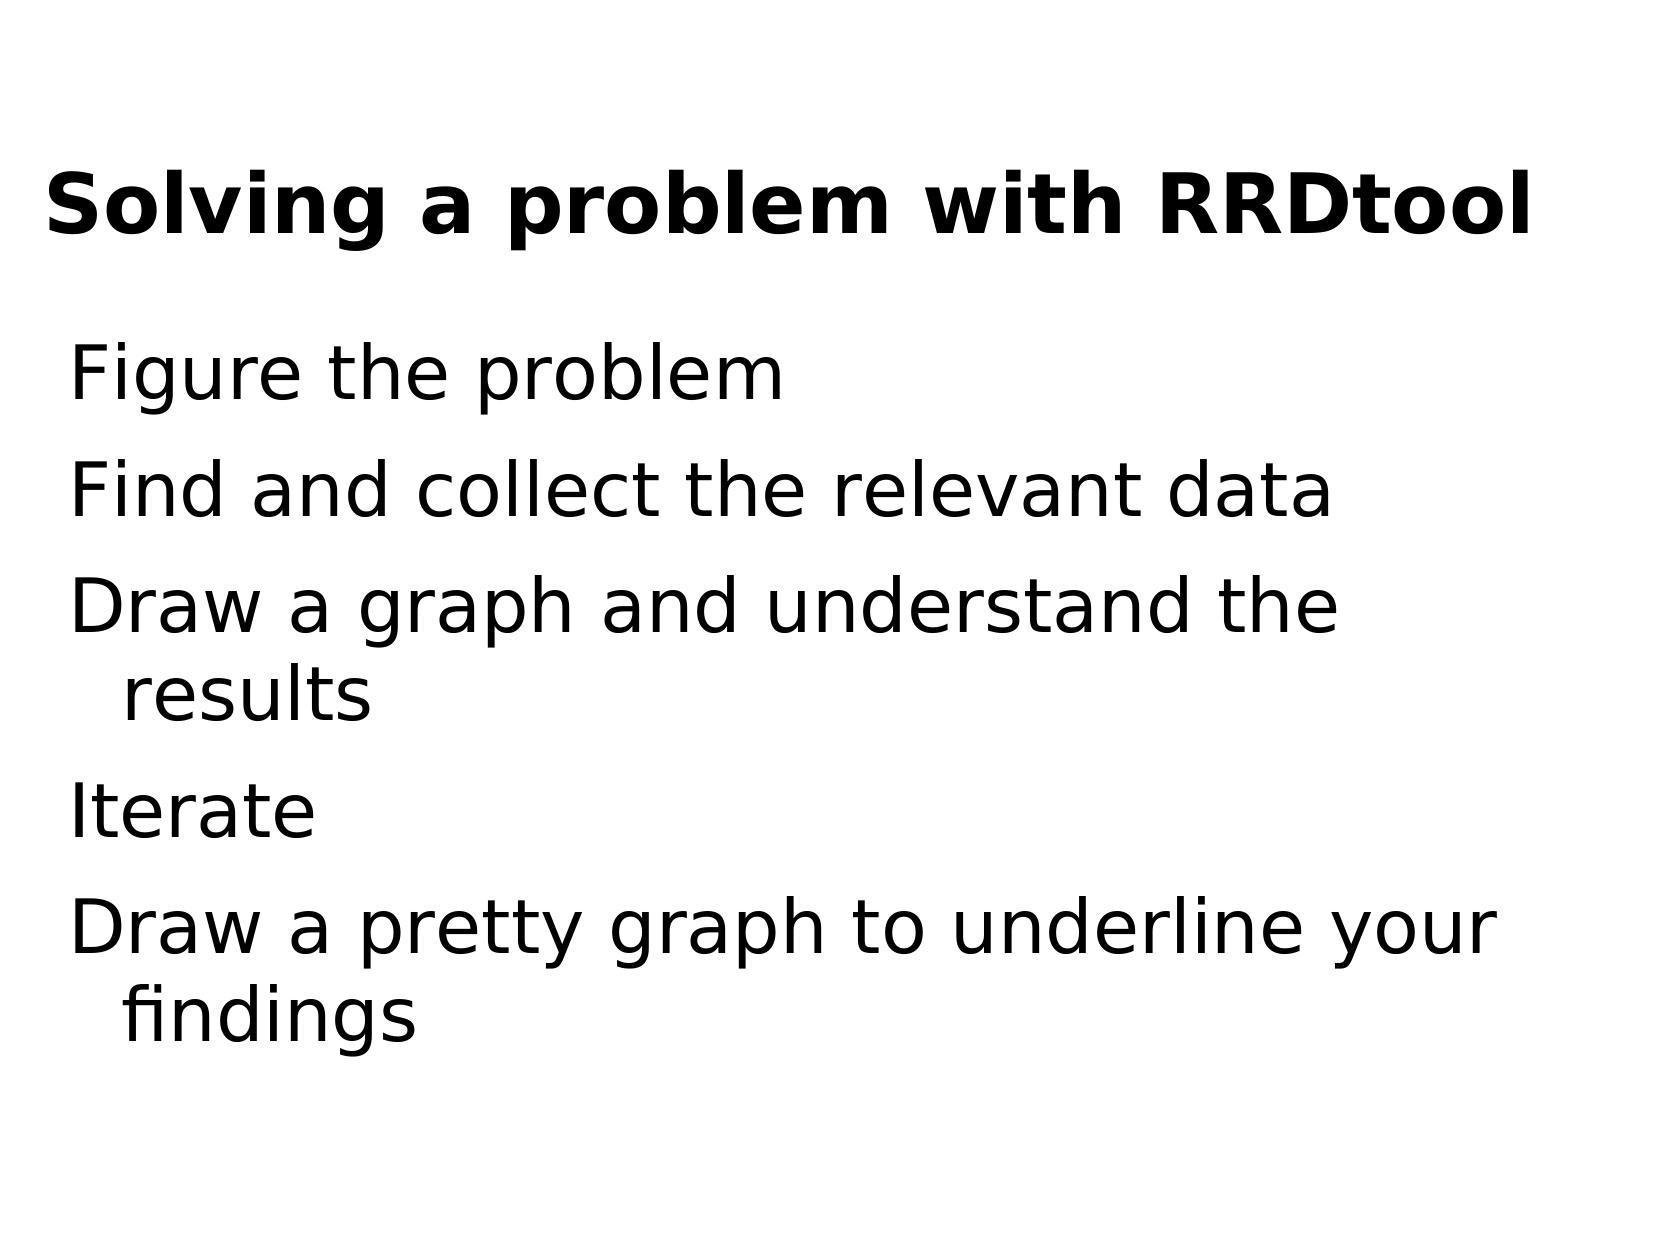

# Solving a problem with RRDtool
Figure the problem
Find and collect the relevant data
Draw a graph and understand the results
Iterate
Draw a pretty graph to underline your findings